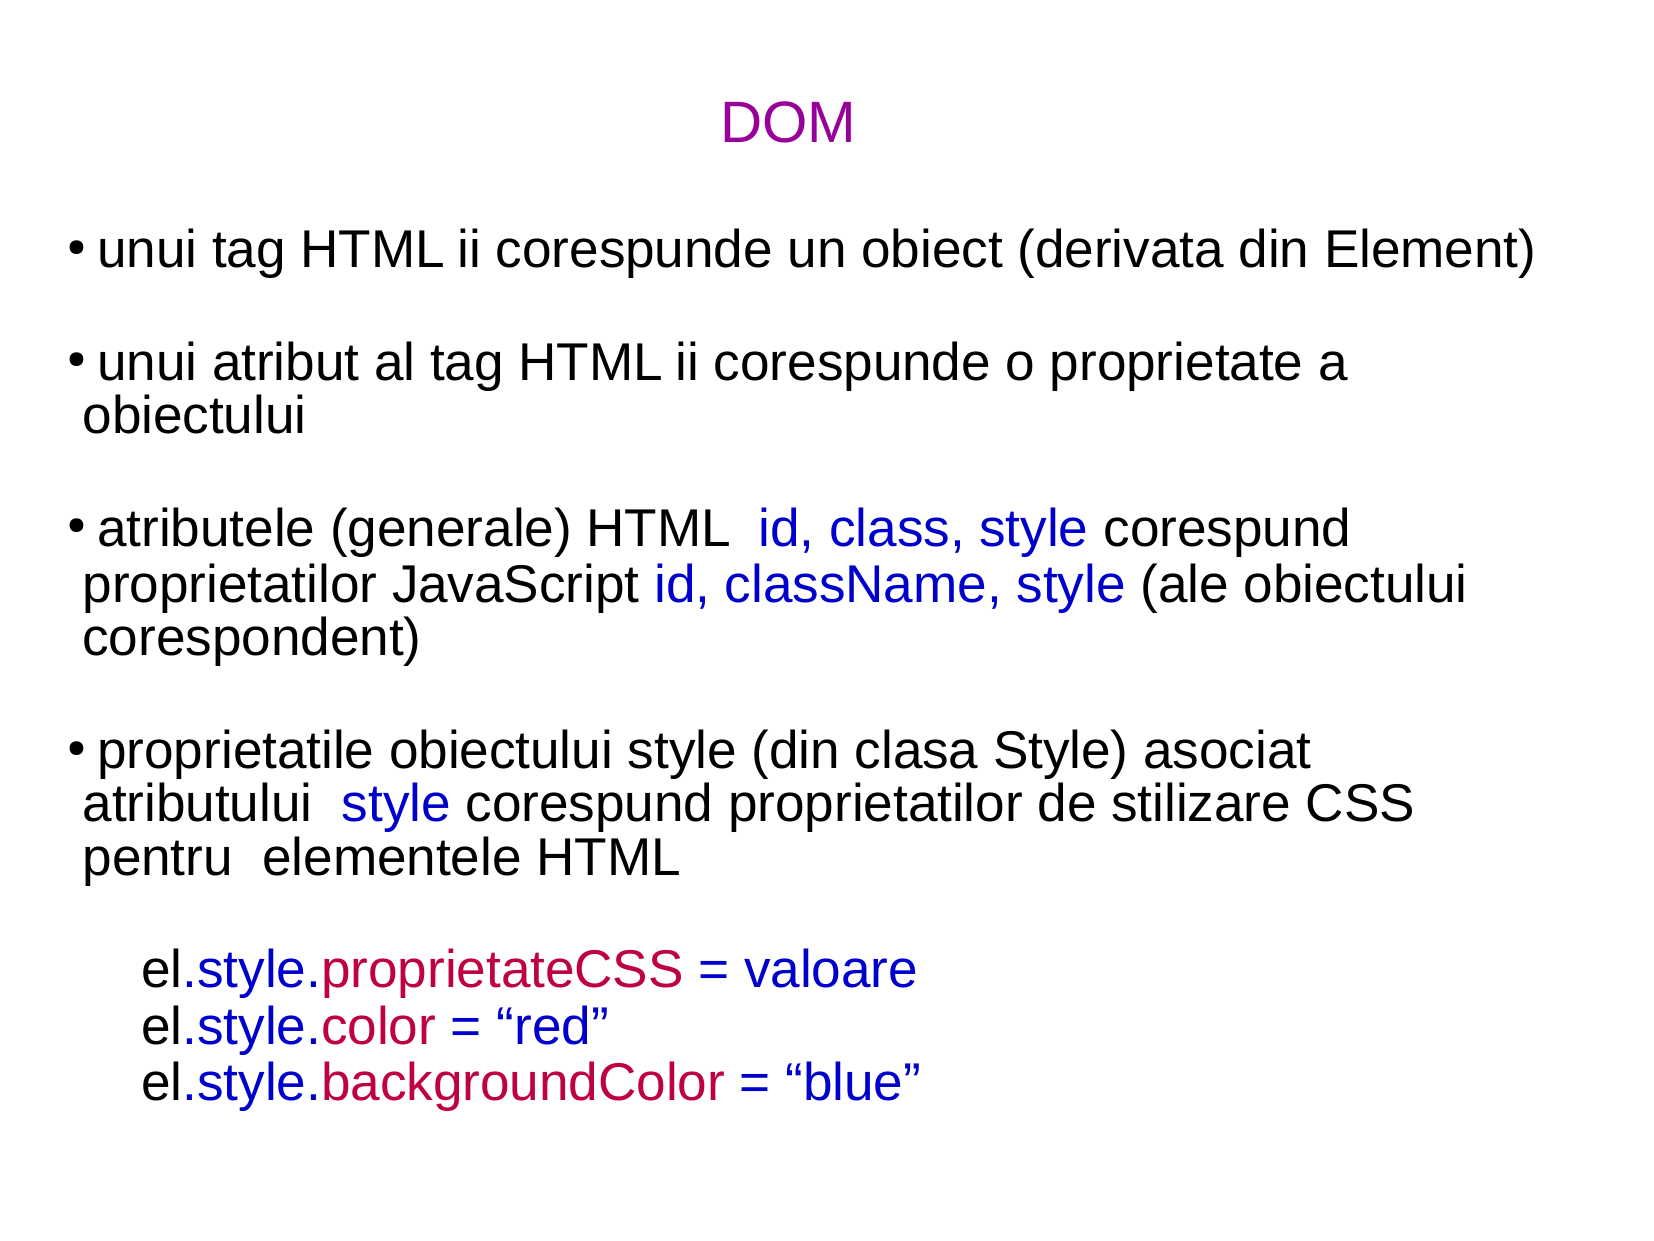

DOM
 unui tag HTML ii corespunde un obiect (derivata din Element)
 unui atribut al tag HTML ii corespunde o proprietate a obiectului
 atributele (generale) HTML id, class, style corespund
proprietatilor JavaScript id, className, style (ale obiectului 	 corespondent)
 proprietatile obiectului style (din clasa Style) asociat atributului style corespund proprietatilor de stilizare CSS pentru elementele HTML
 el.style.proprietateCSS = valoare
 el.style.color = “red”
 el.style.backgroundColor = “blue”